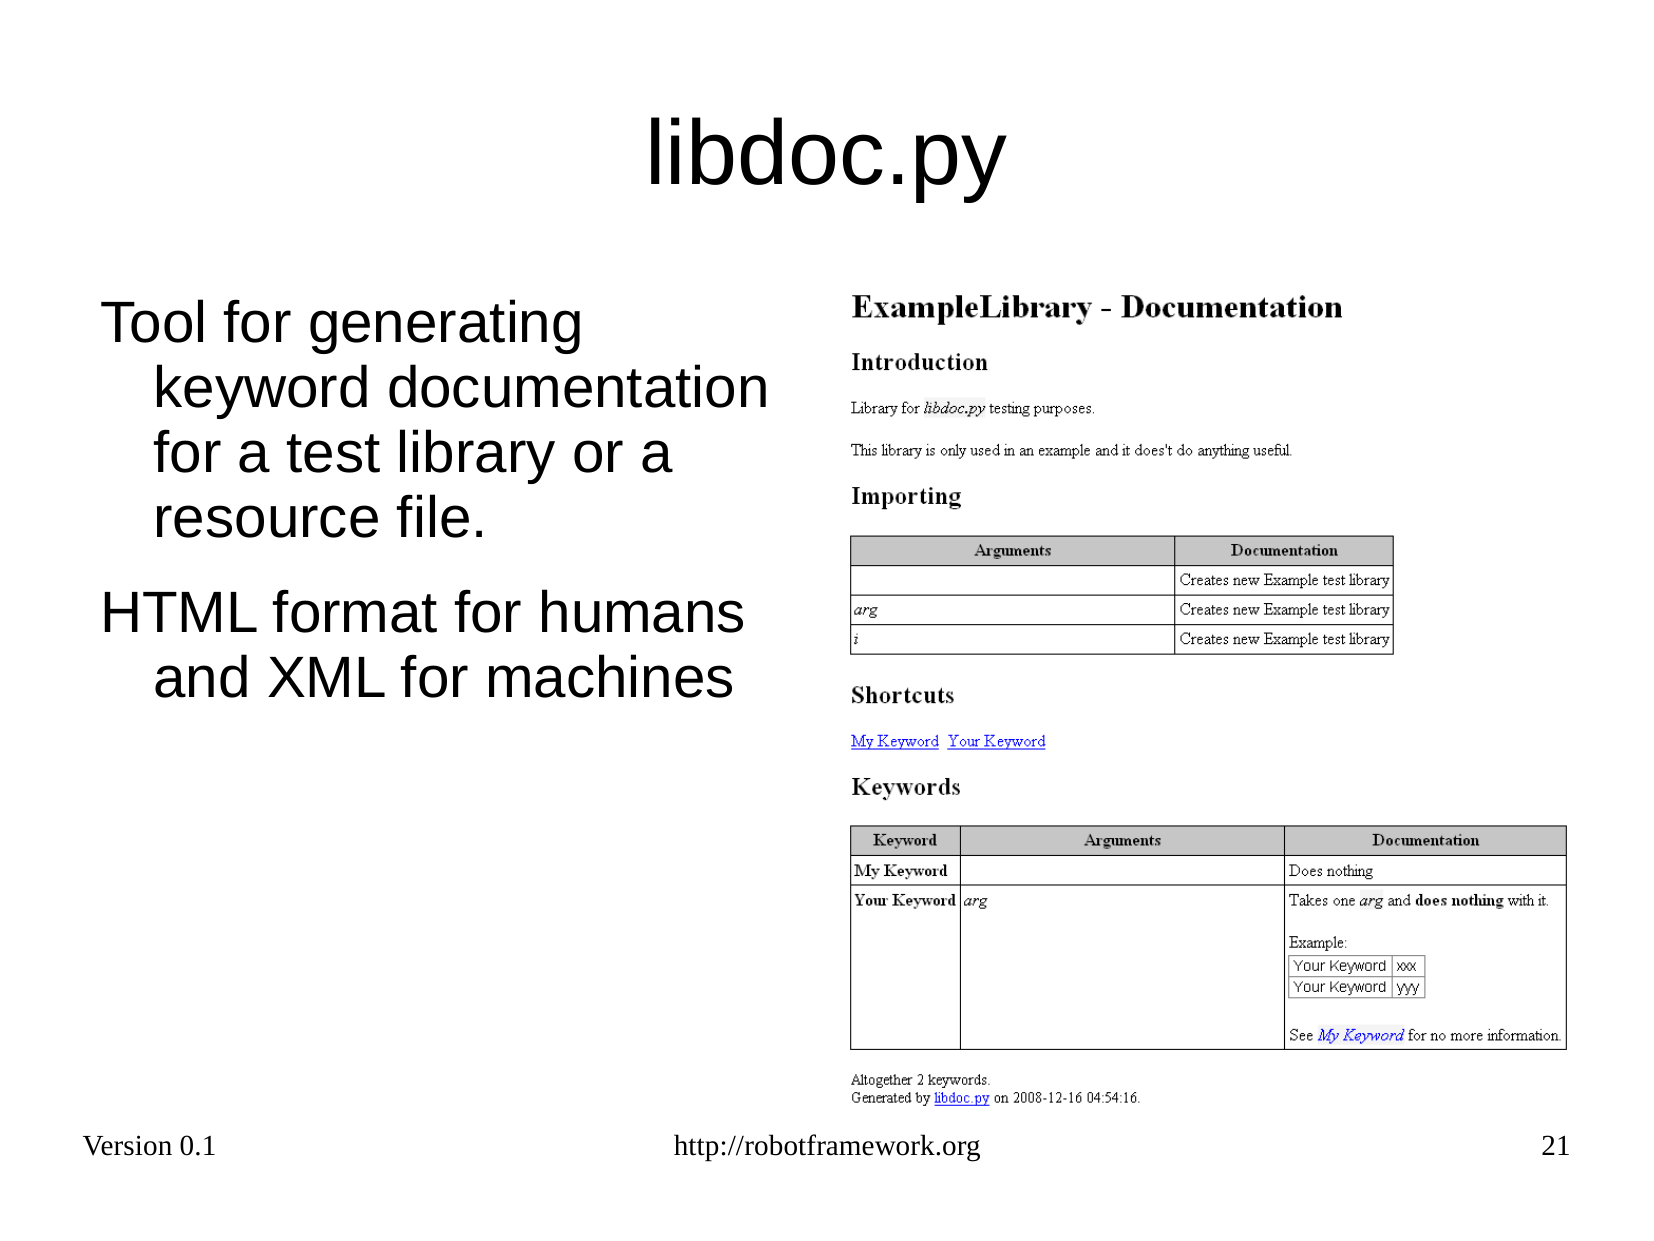

# libdoc.py
Tool for generating keyword documentation for a test library or a resource file.
HTML format for humans and XML for machines
Version 0.1
http://robotframework.org
21